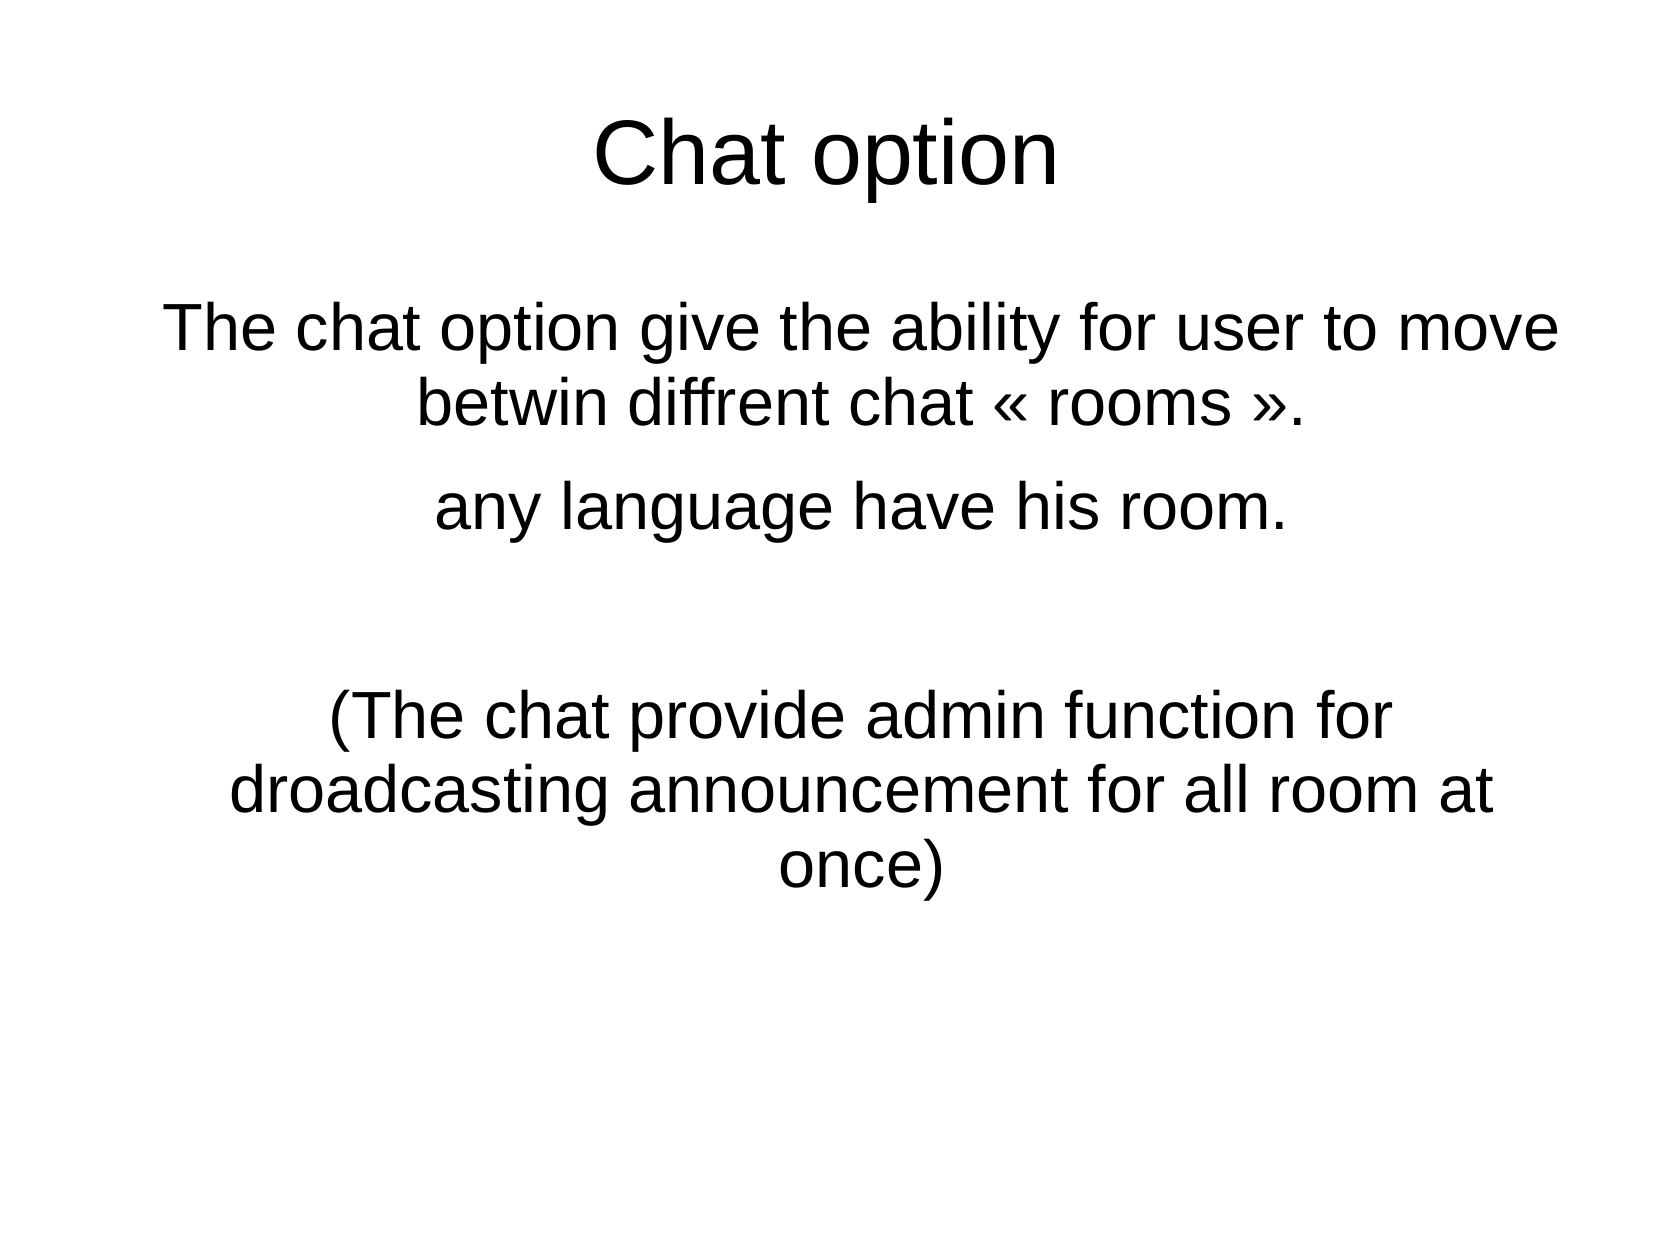

# Chat option
The chat option give the ability for user to move betwin diffrent chat « rooms ».
any language have his room.
(The chat provide admin function for droadcasting announcement for all room at once)